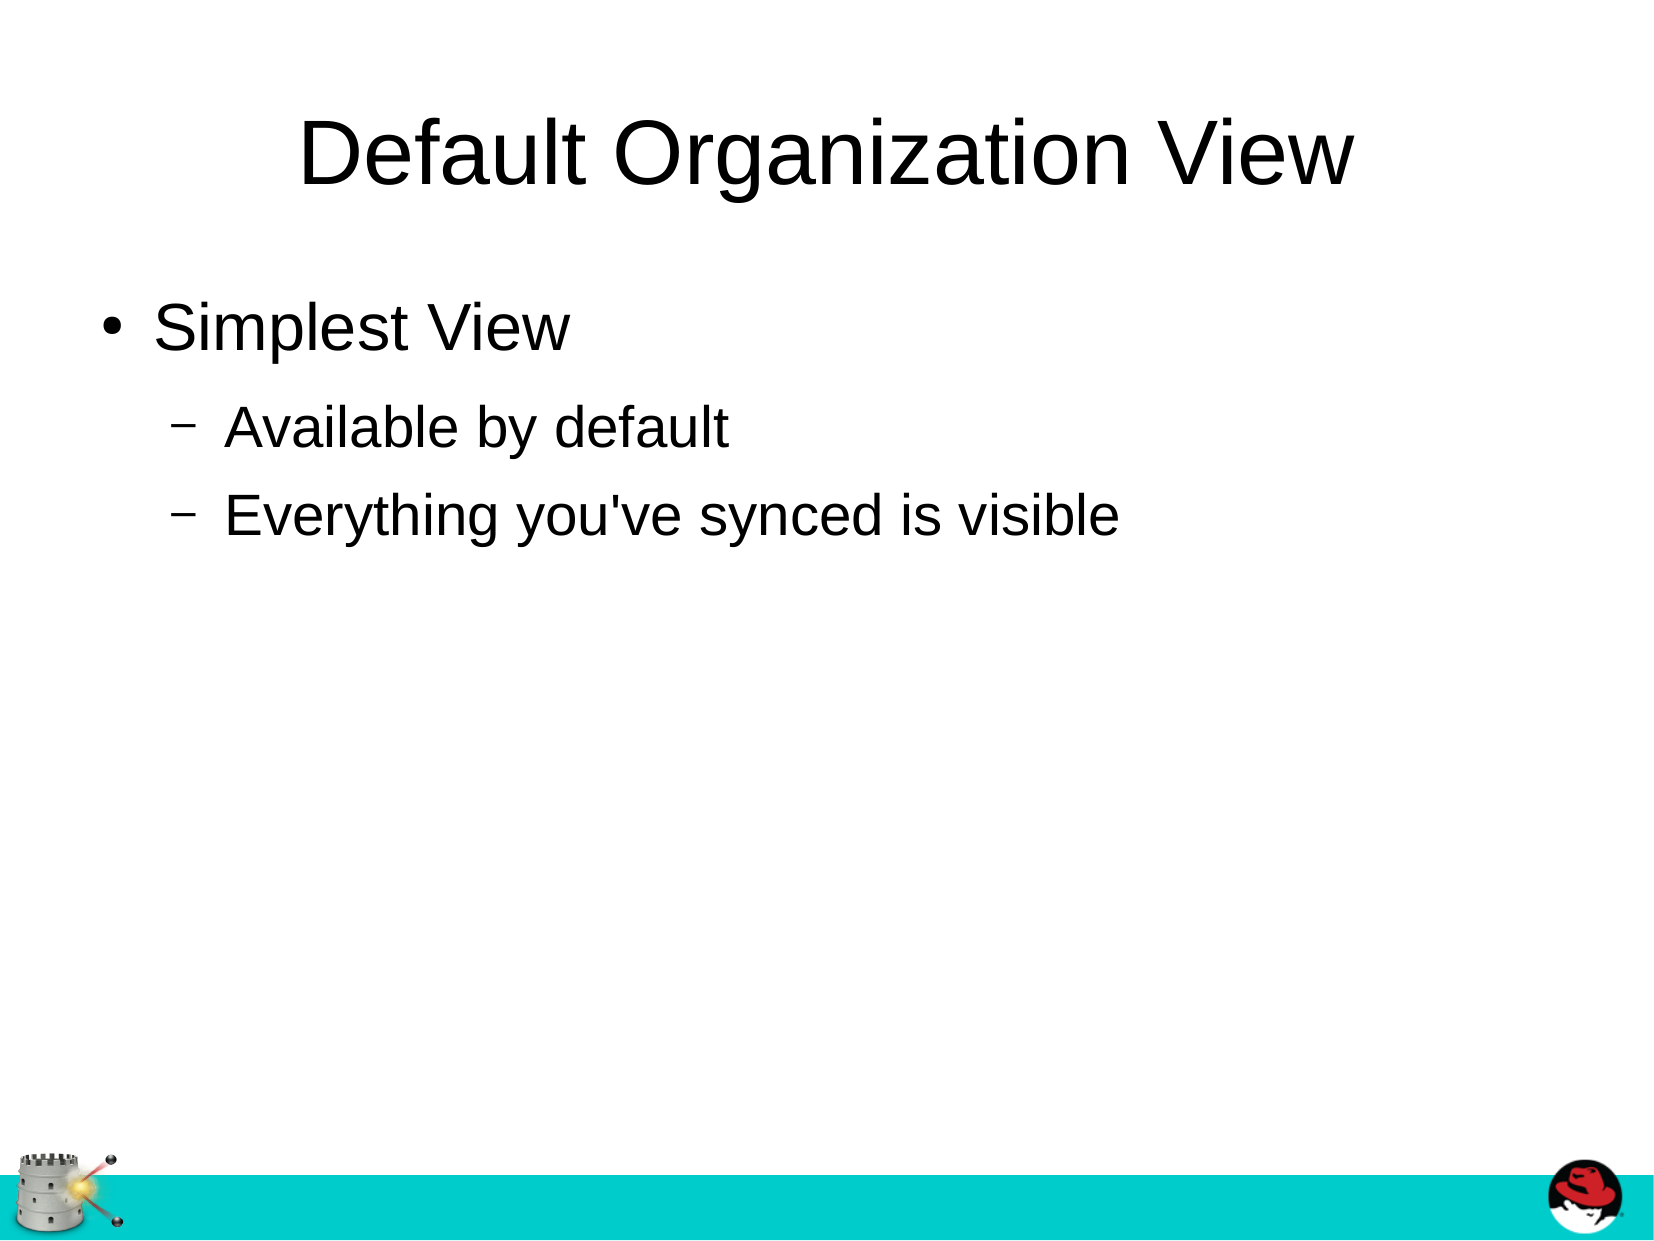

# Default Organization View
Simplest View
Available by default
Everything you've synced is visible